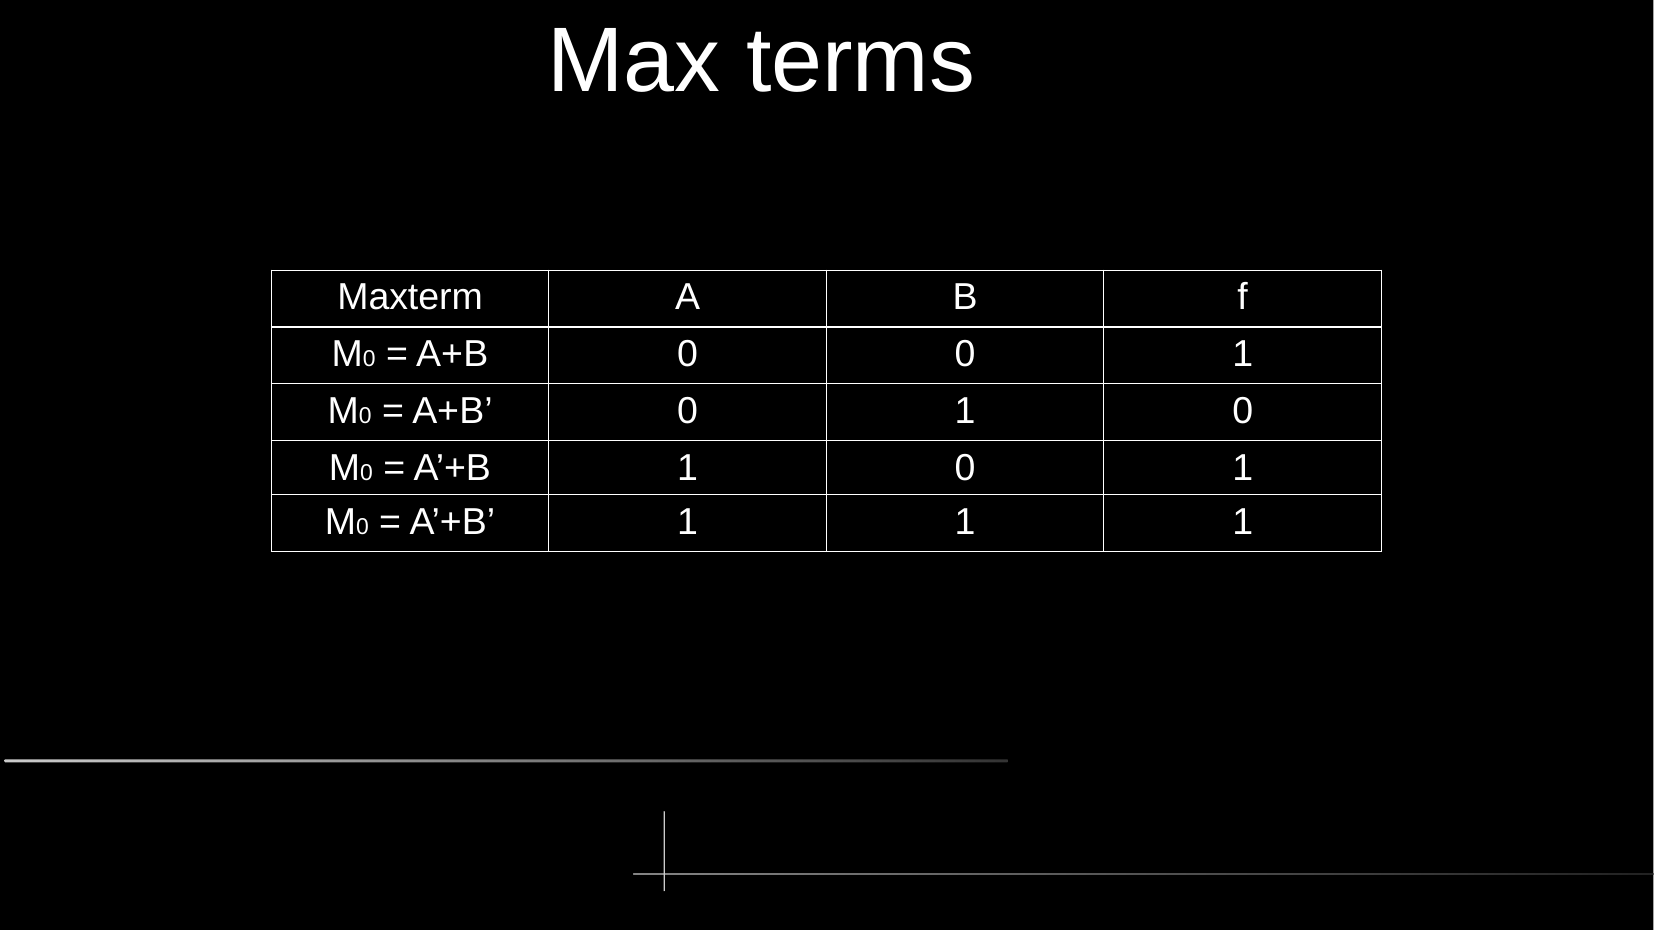

# Max terms
| Maxterm | A | B | f |
| --- | --- | --- | --- |
| M0 = A+B | 0 | 0 | 1 |
| M0 = A+B’ | 0 | 1 | 0 |
| M0 = A’+B | 1 | 0 | 1 |
| M0 = A’+B’ | 1 | 1 | 1 |